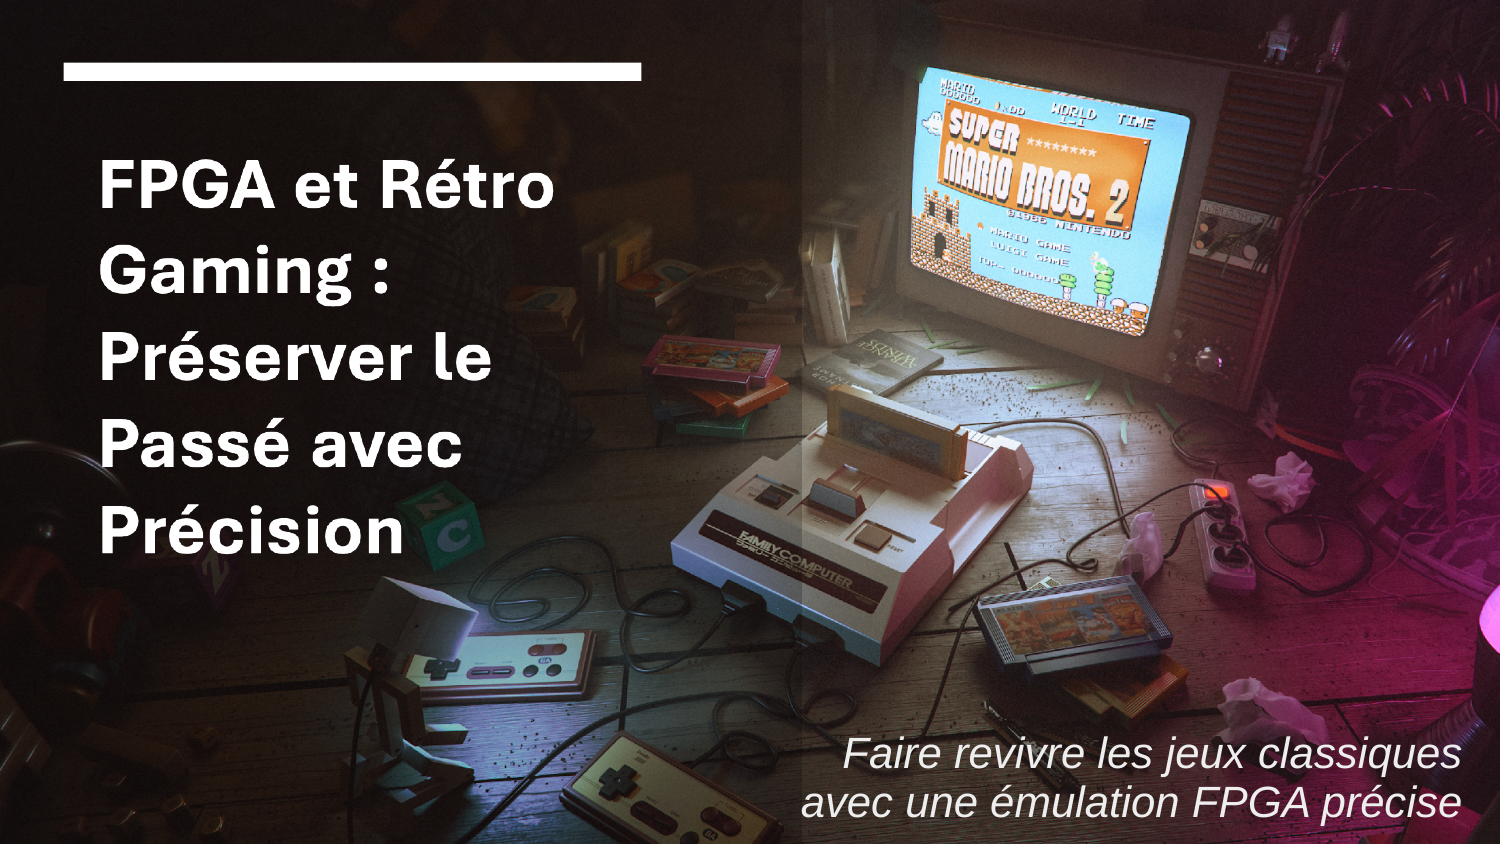

# Faire revivre les jeux classiques avec une émulation FPGA précise